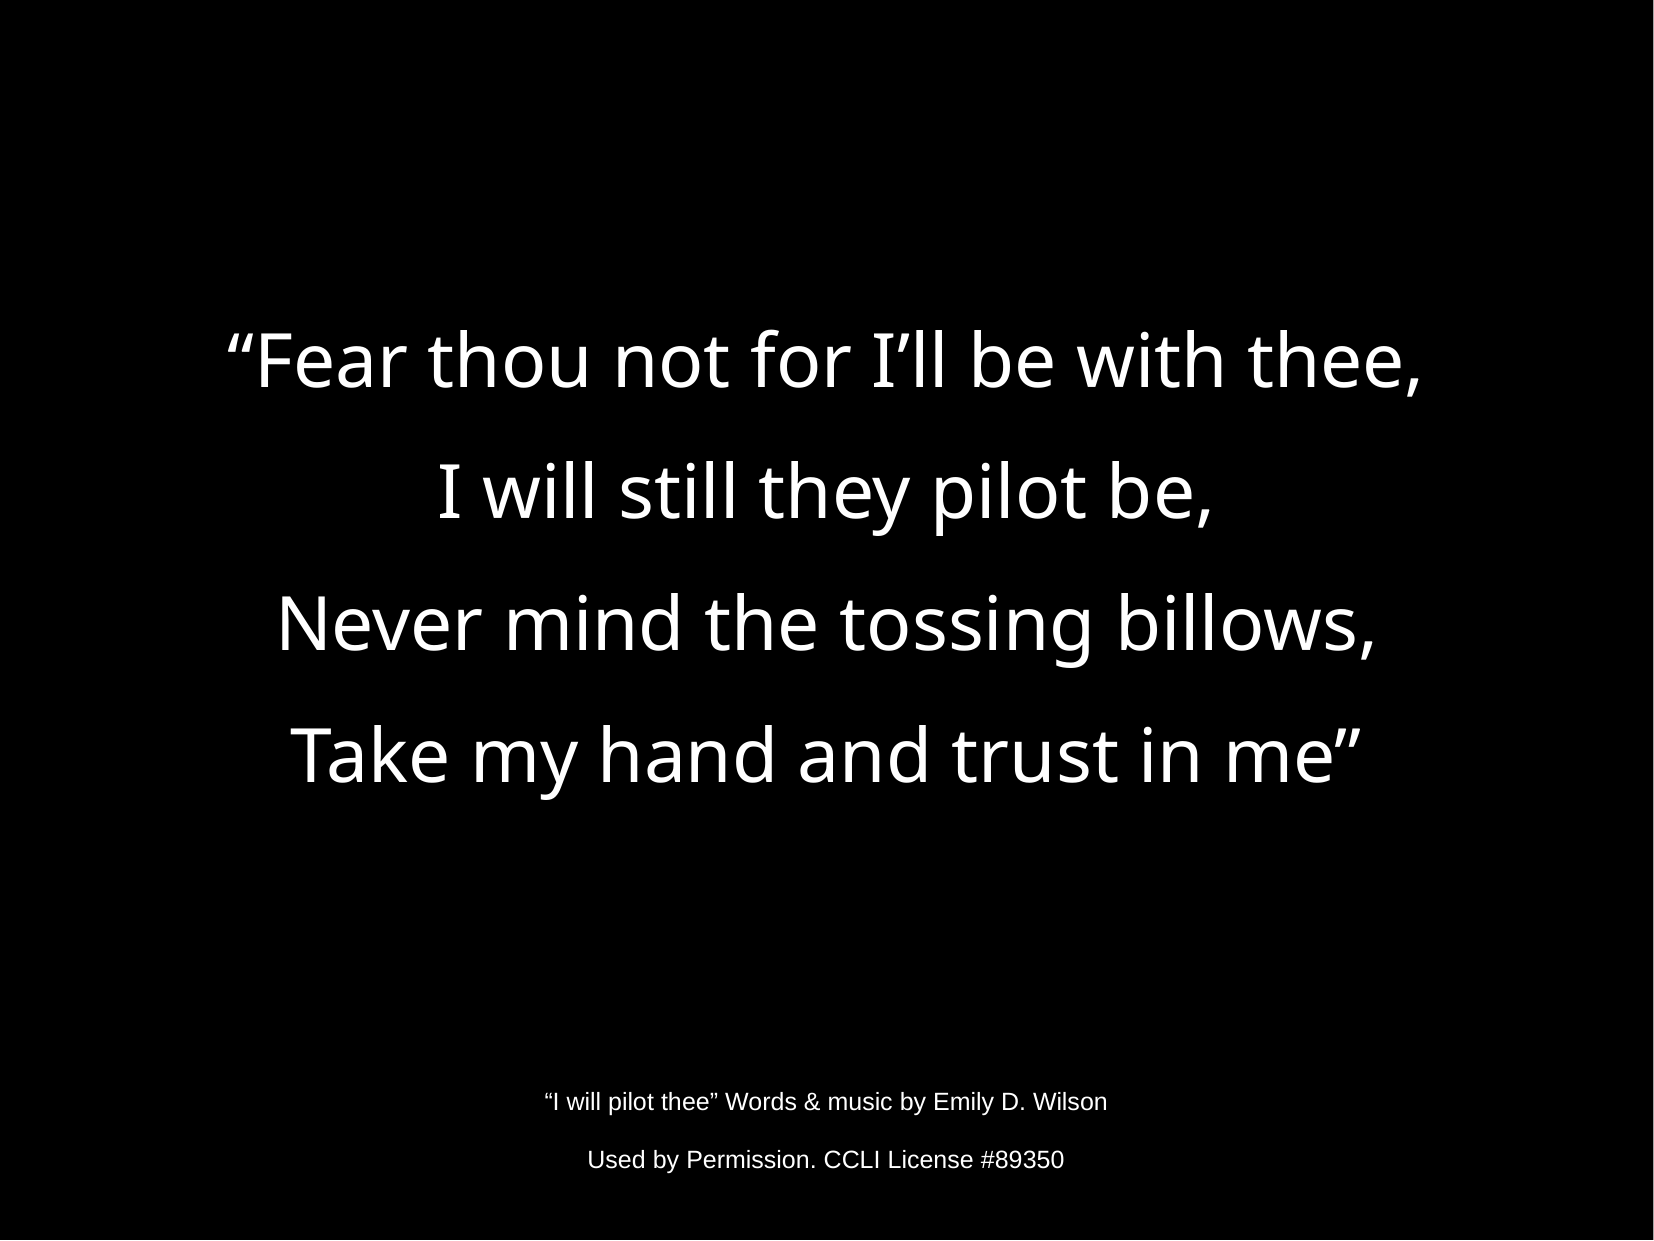

#
“Fear thou not for I’ll be with thee,
I will still they pilot be,
Never mind the tossing billows,
Take my hand and trust in me”
“I will pilot thee” Words & music by Emily D. Wilson
Used by Permission. CCLI License #89350